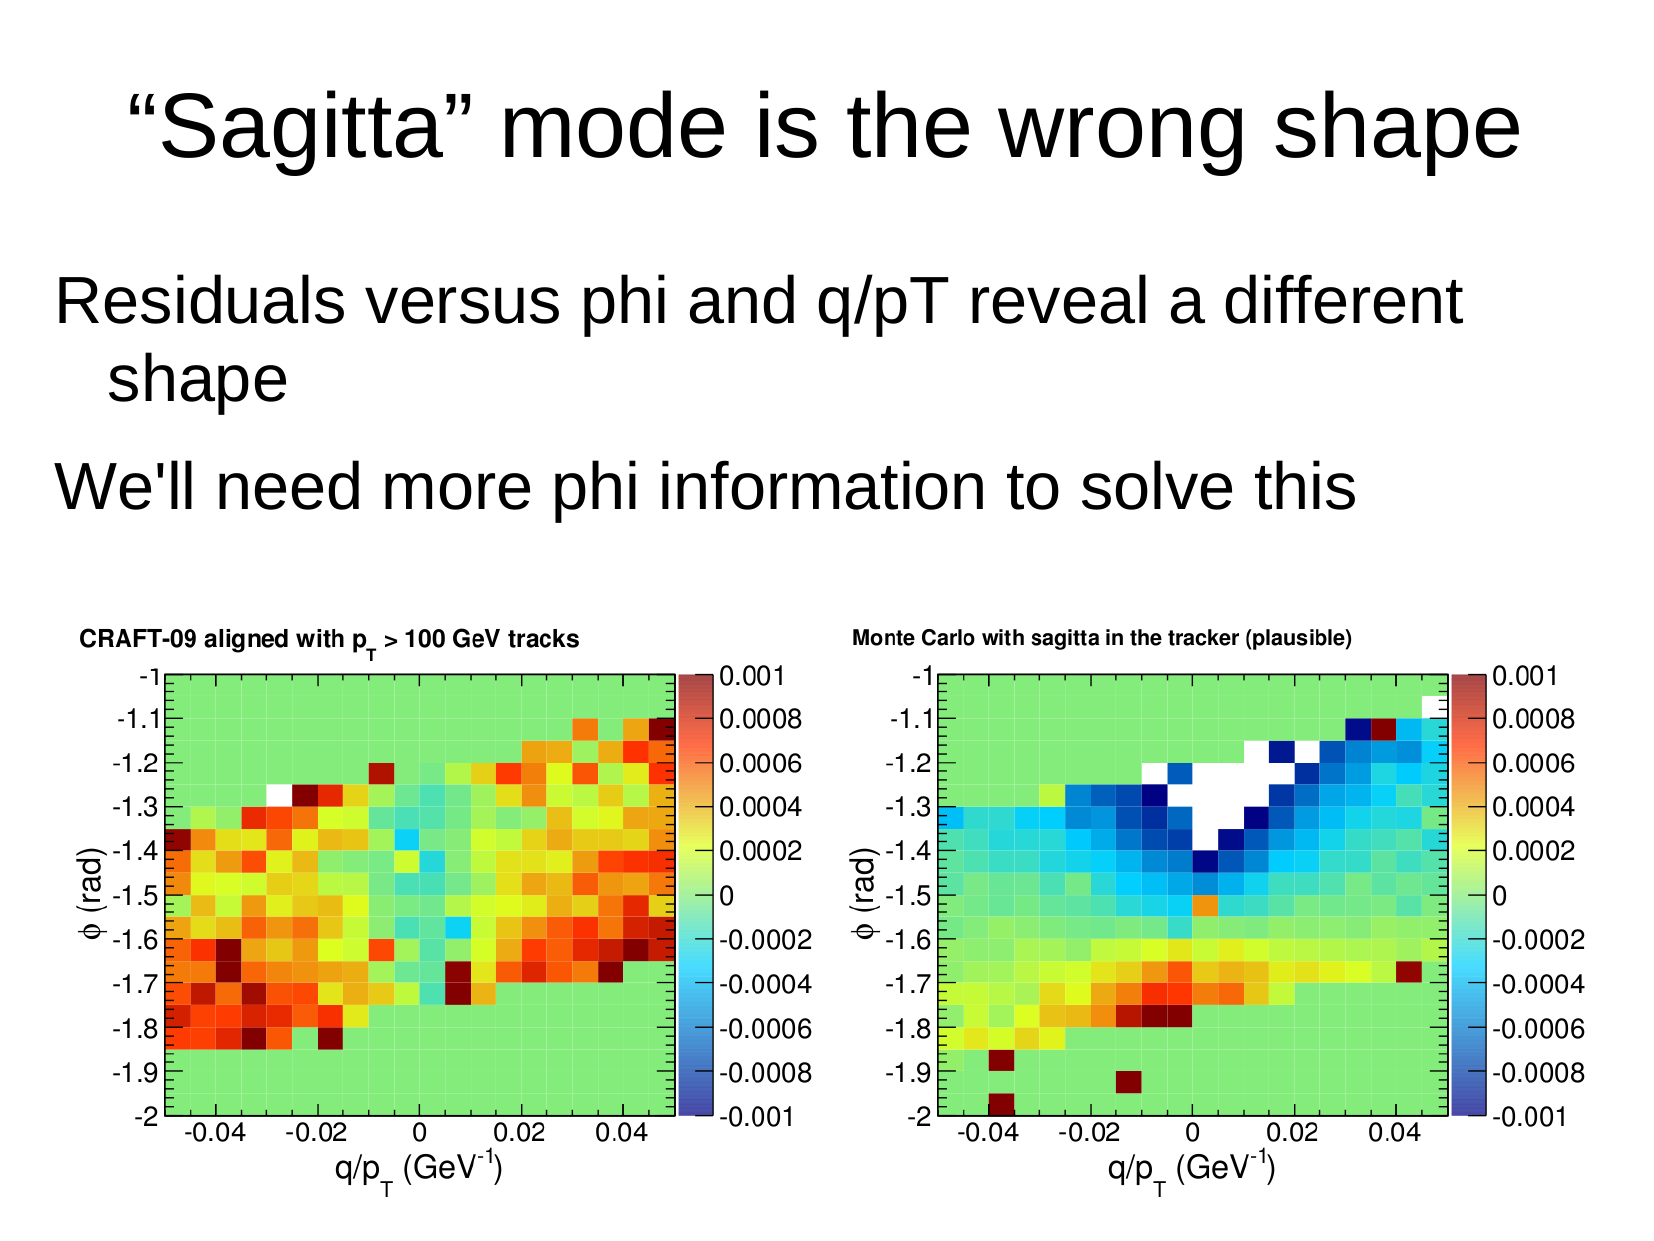

# “Sagitta” mode is the wrong shape
Residuals versus phi and q/pT reveal a different shape
We'll need more phi information to solve this